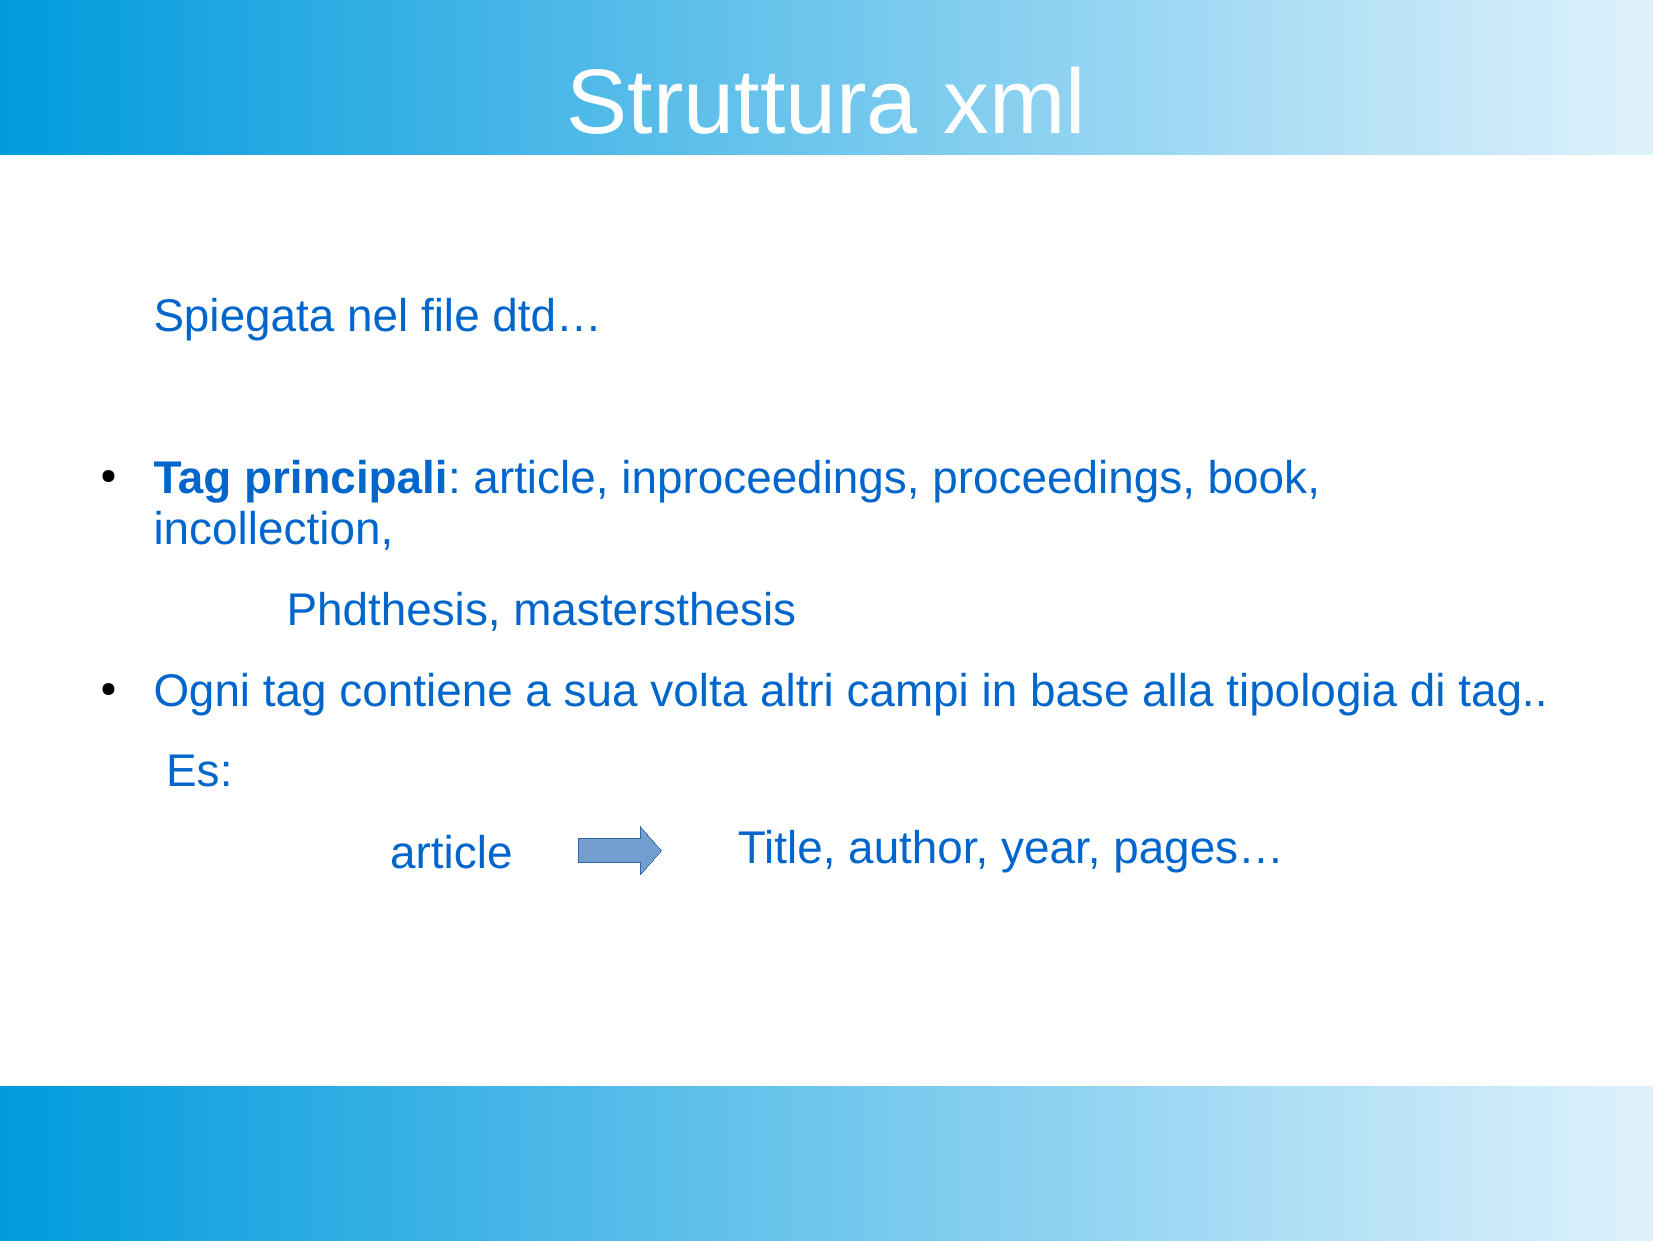

# Struttura xml
Spiegata nel file dtd…
Tag principali: article, inproceedings, proceedings, book, incollection,
 Phdthesis, mastersthesis
Ogni tag contiene a sua volta altri campi in base alla tipologia di tag..
 Es:
Title, author, year, pages…
article